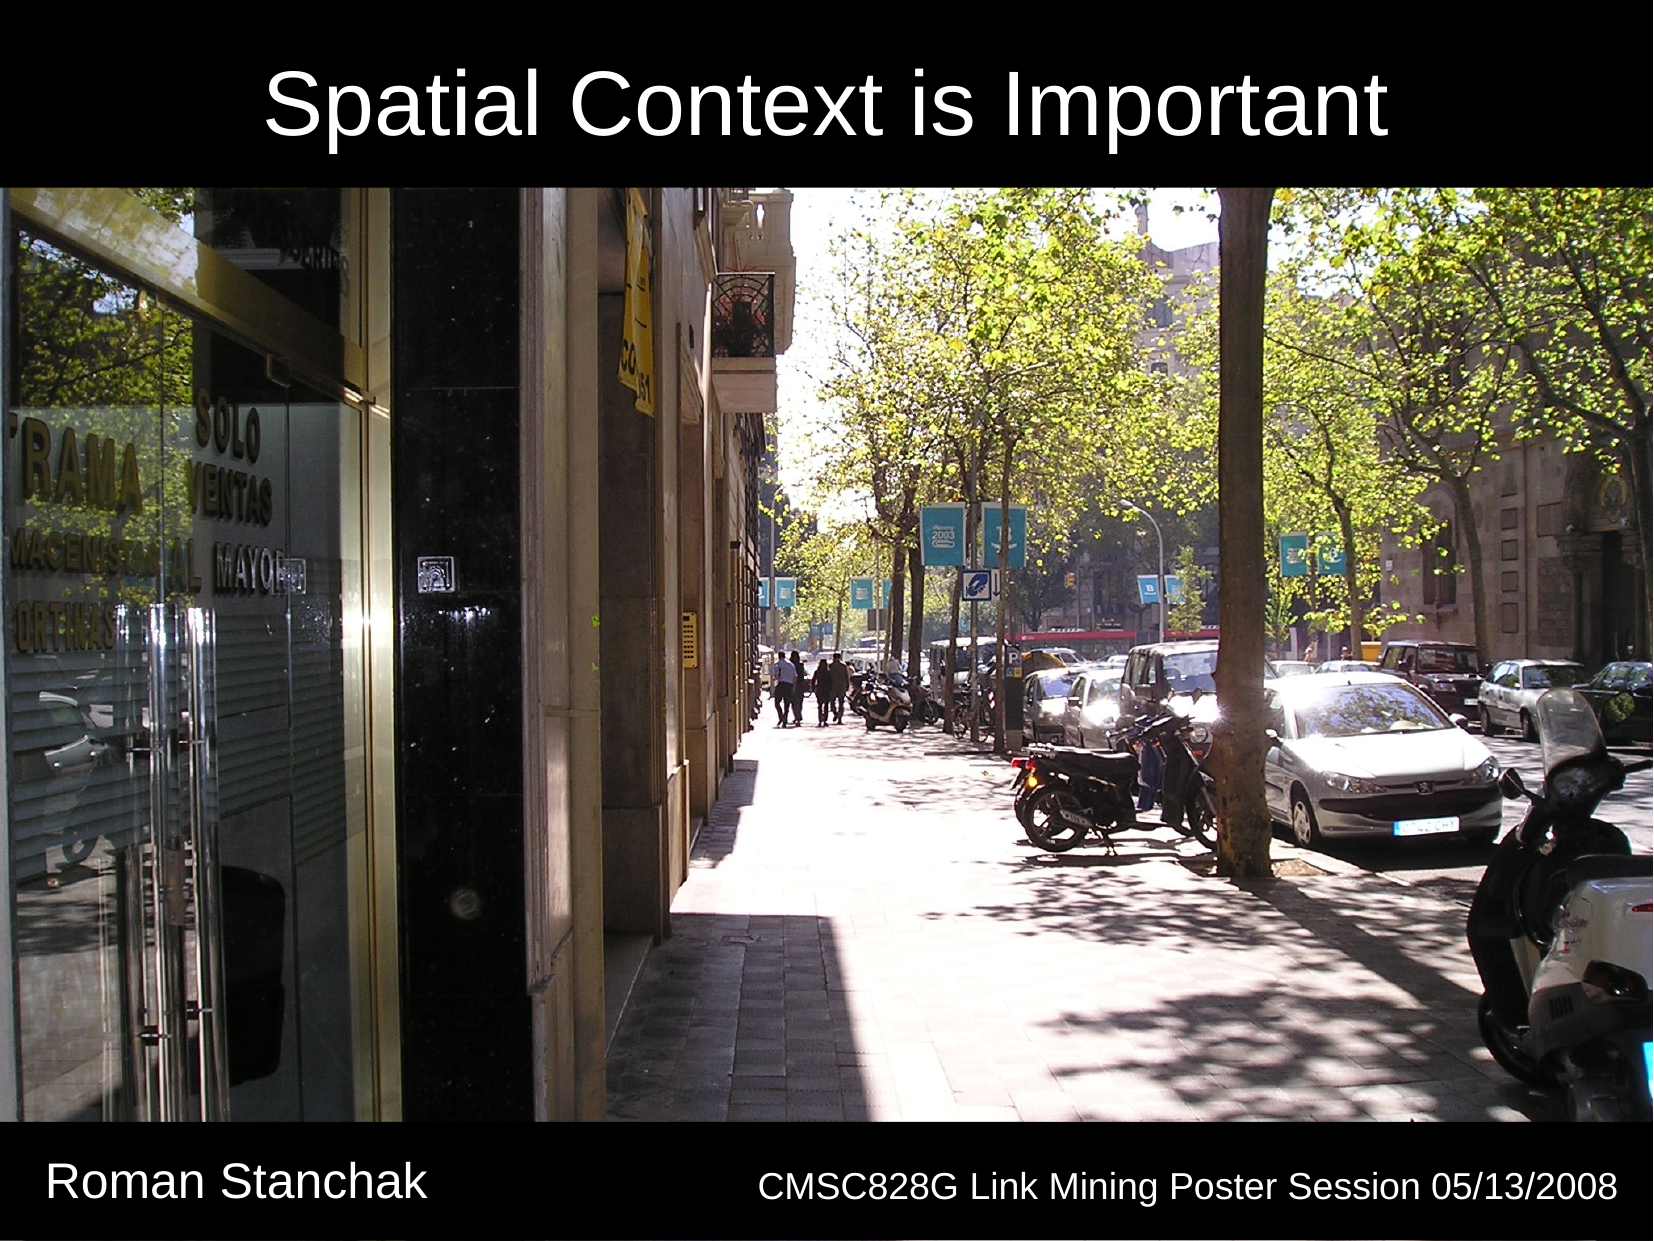

# Spatial Context is Important
Roman Stanchak
CMSC828G Link Mining Poster Session 05/13/2008